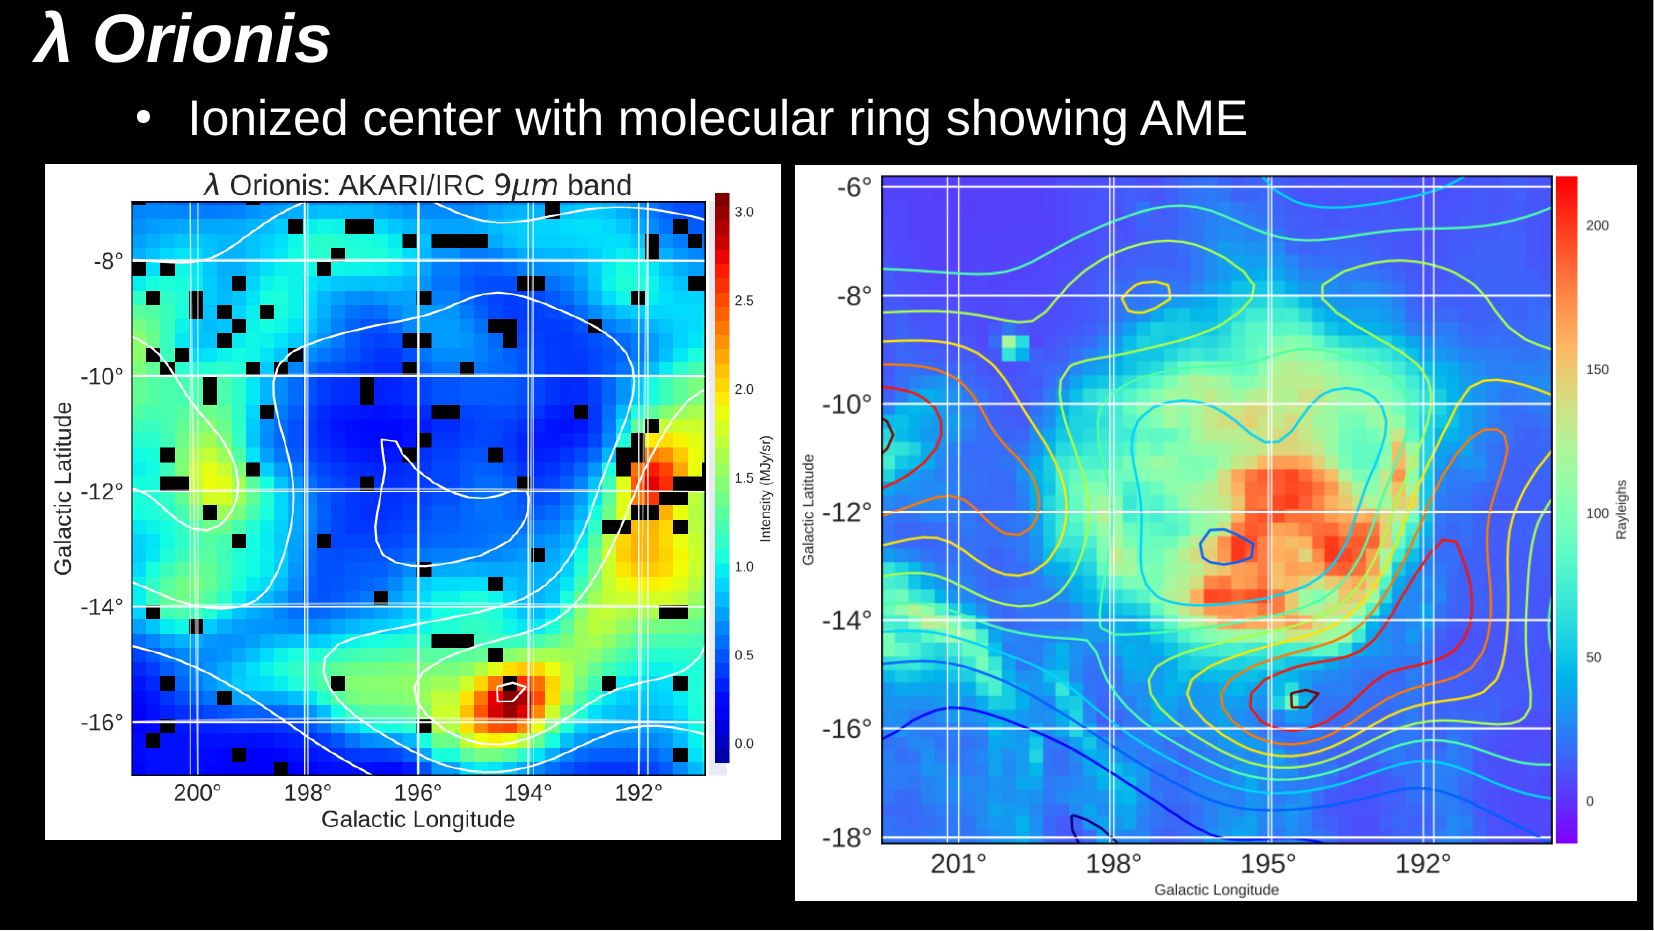

# λ Orionis
Ionized center with molecular ring showing AME